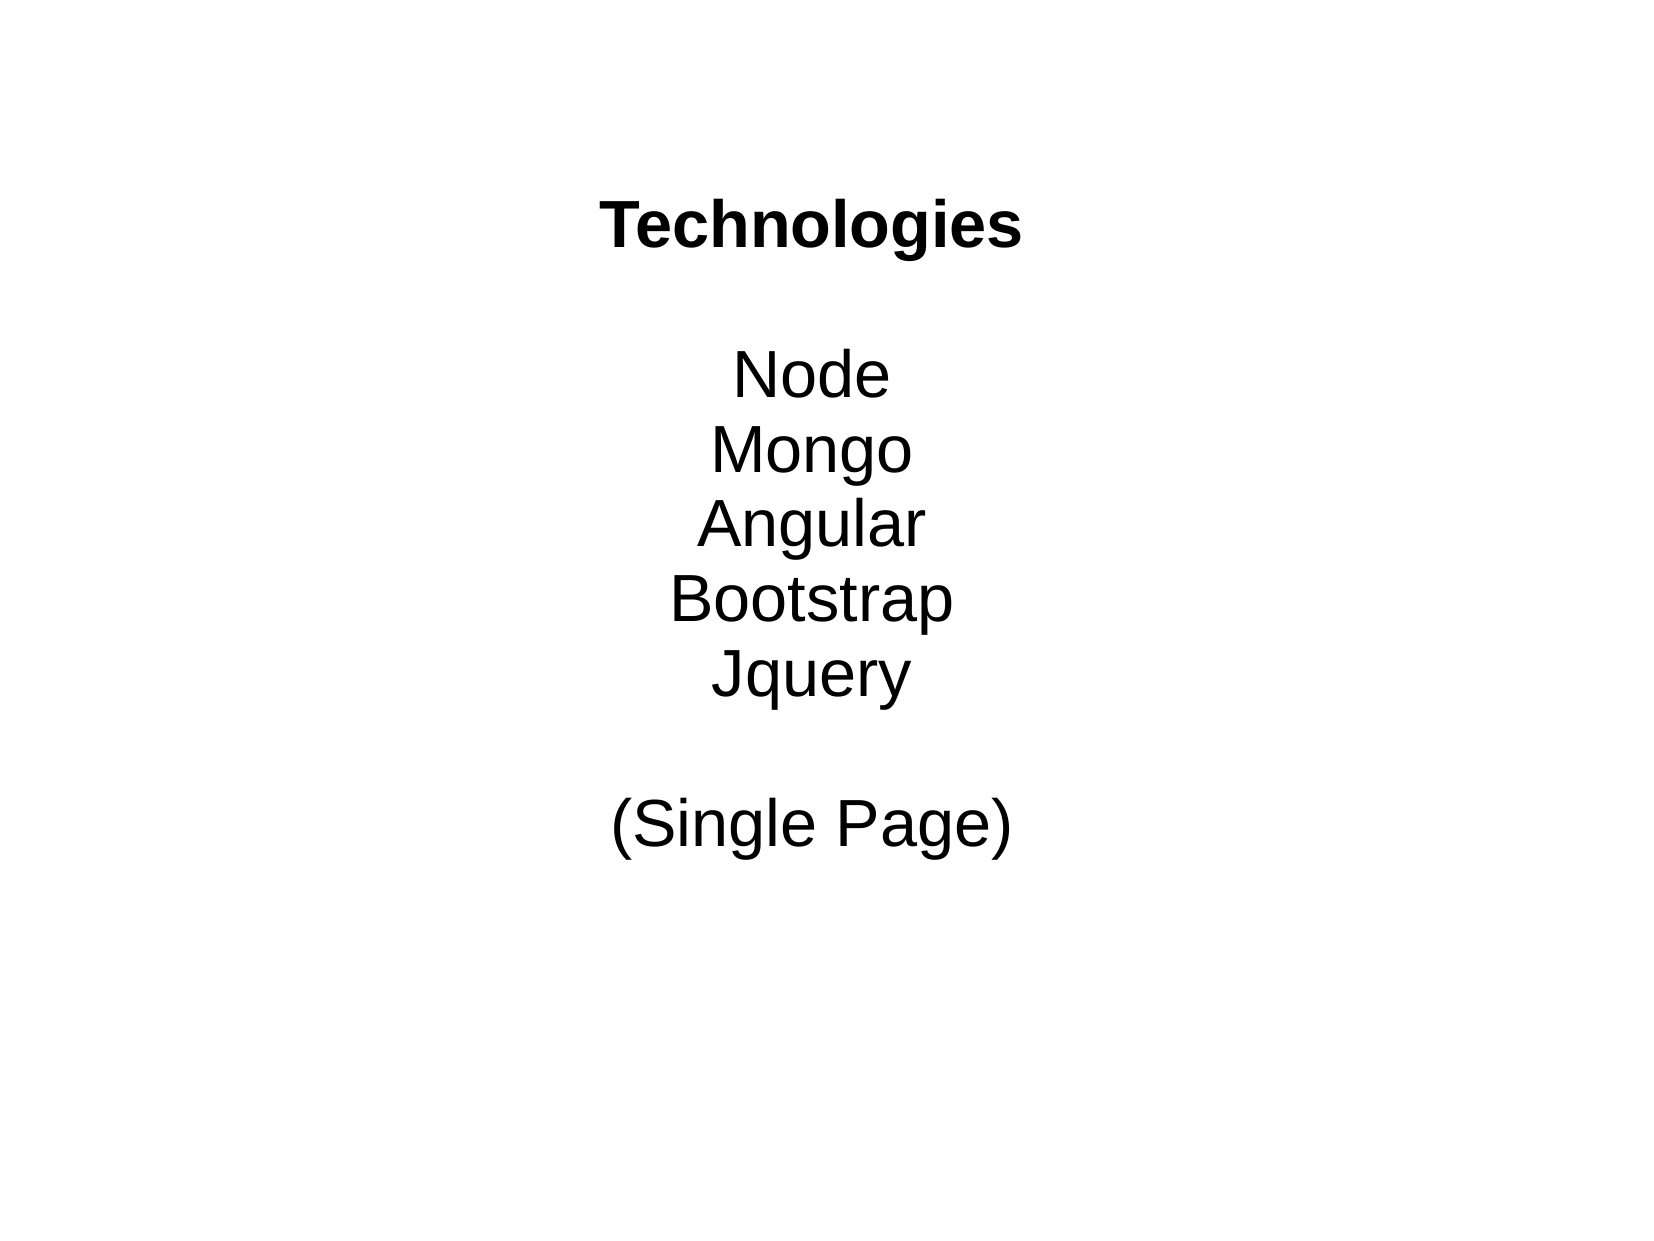

Technologies
Node
Mongo
Angular
Bootstrap
Jquery
(Single Page)